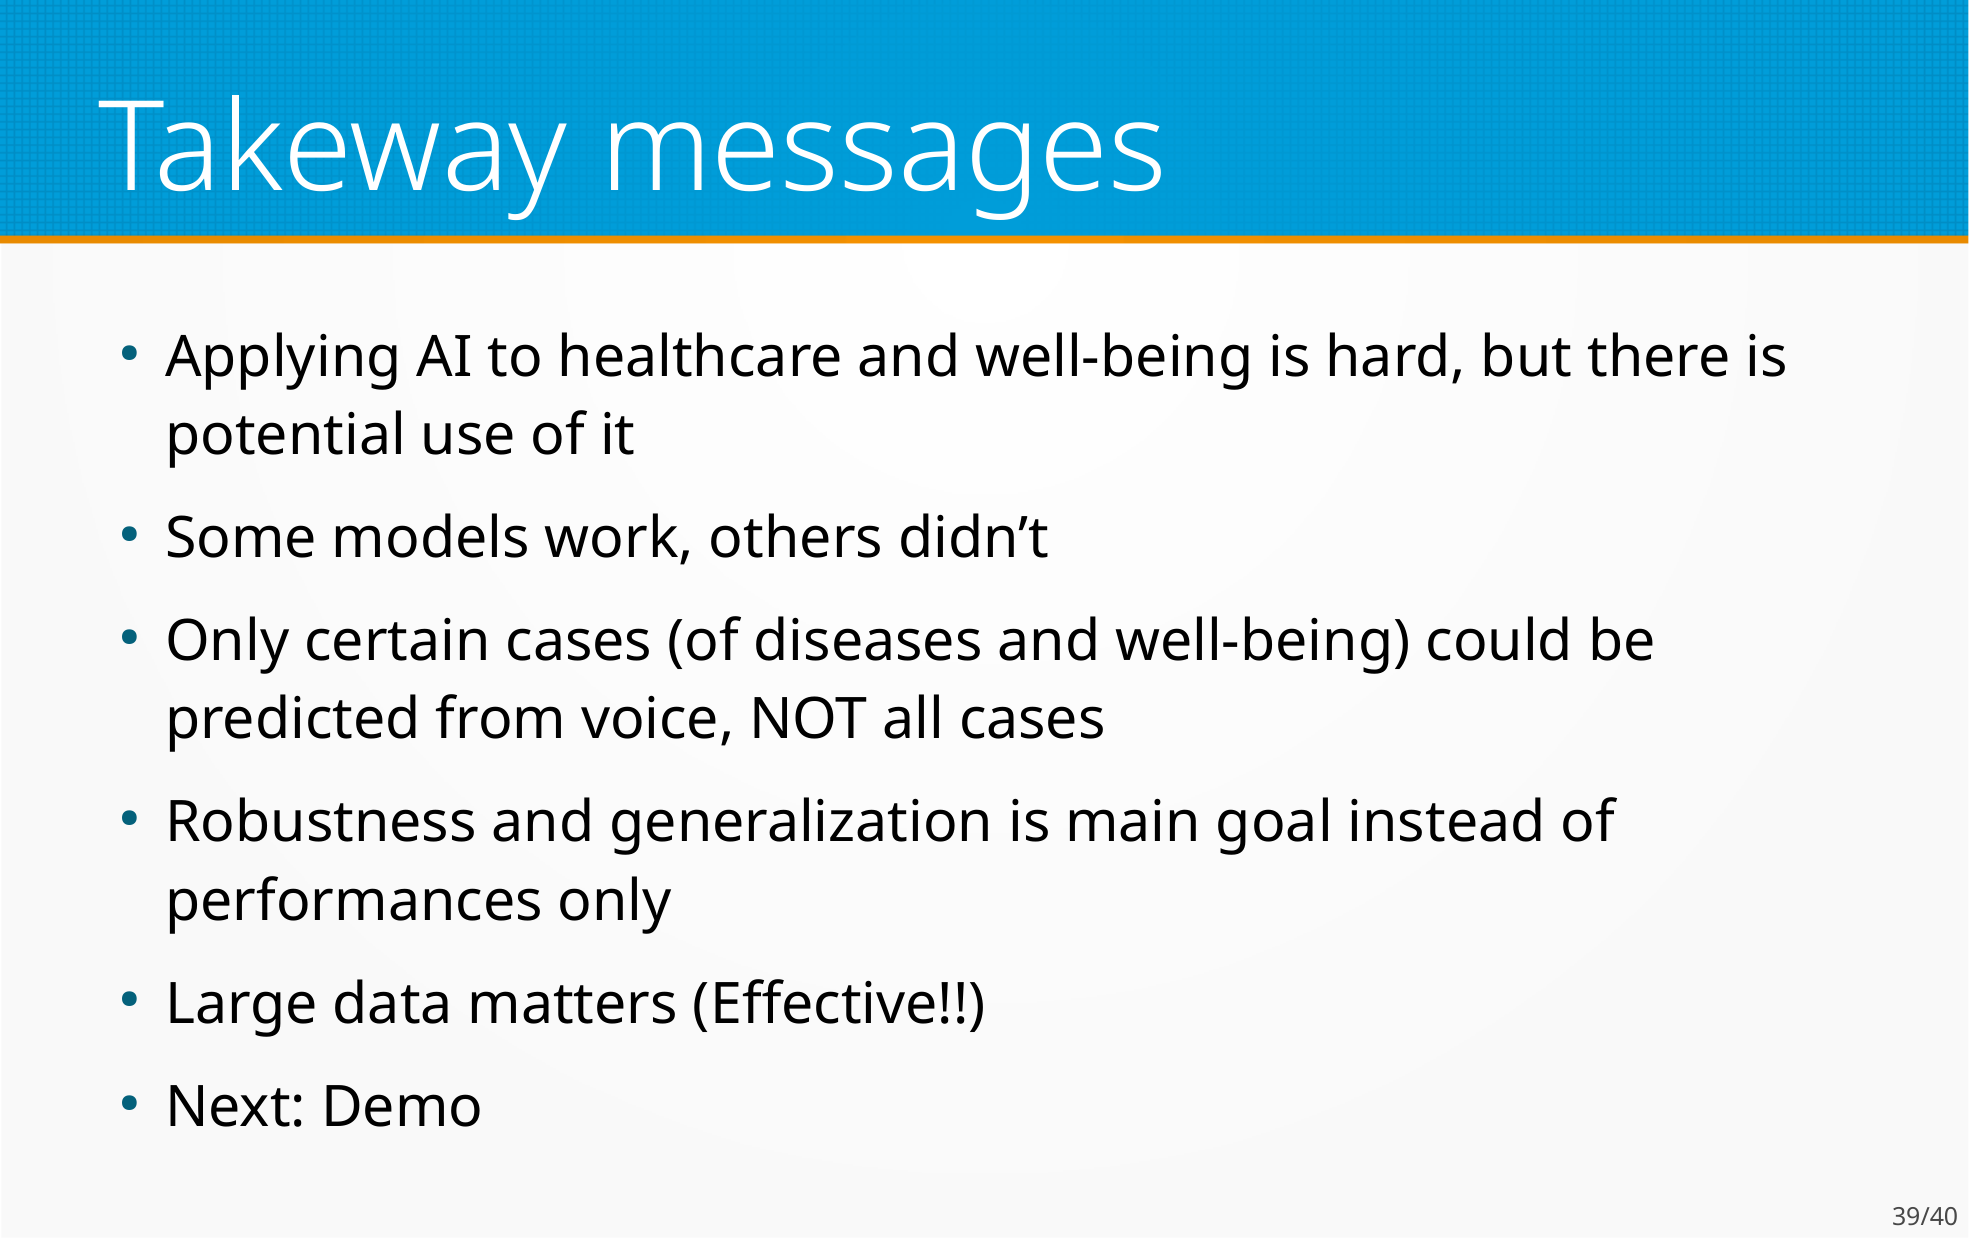

# Takeway messages
Applying AI to healthcare and well-being is hard, but there is potential use of it
Some models work, others didn’t
Only certain cases (of diseases and well-being) could be predicted from voice, NOT all cases
Robustness and generalization is main goal instead of performances only
Large data matters (Effective!!)
Next: Demo
39